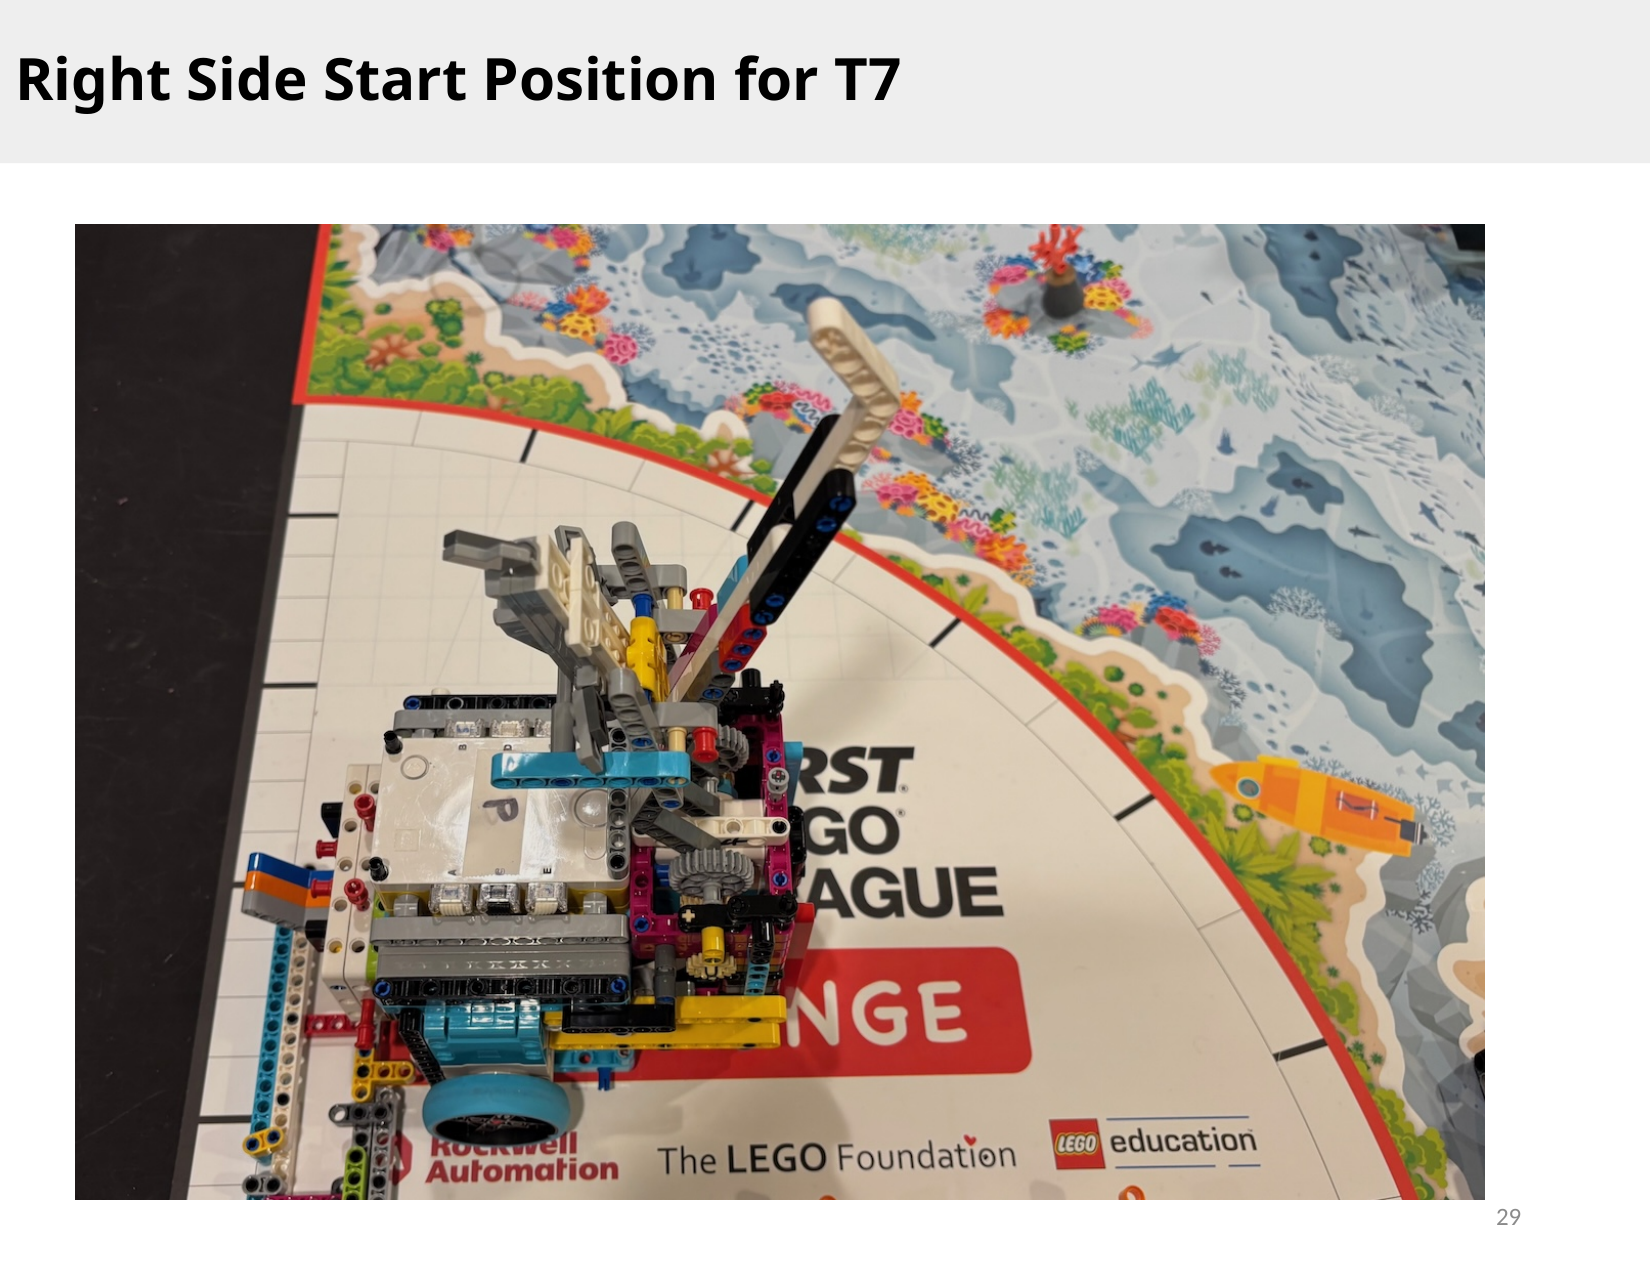

# Right Side Start Position for T7
29